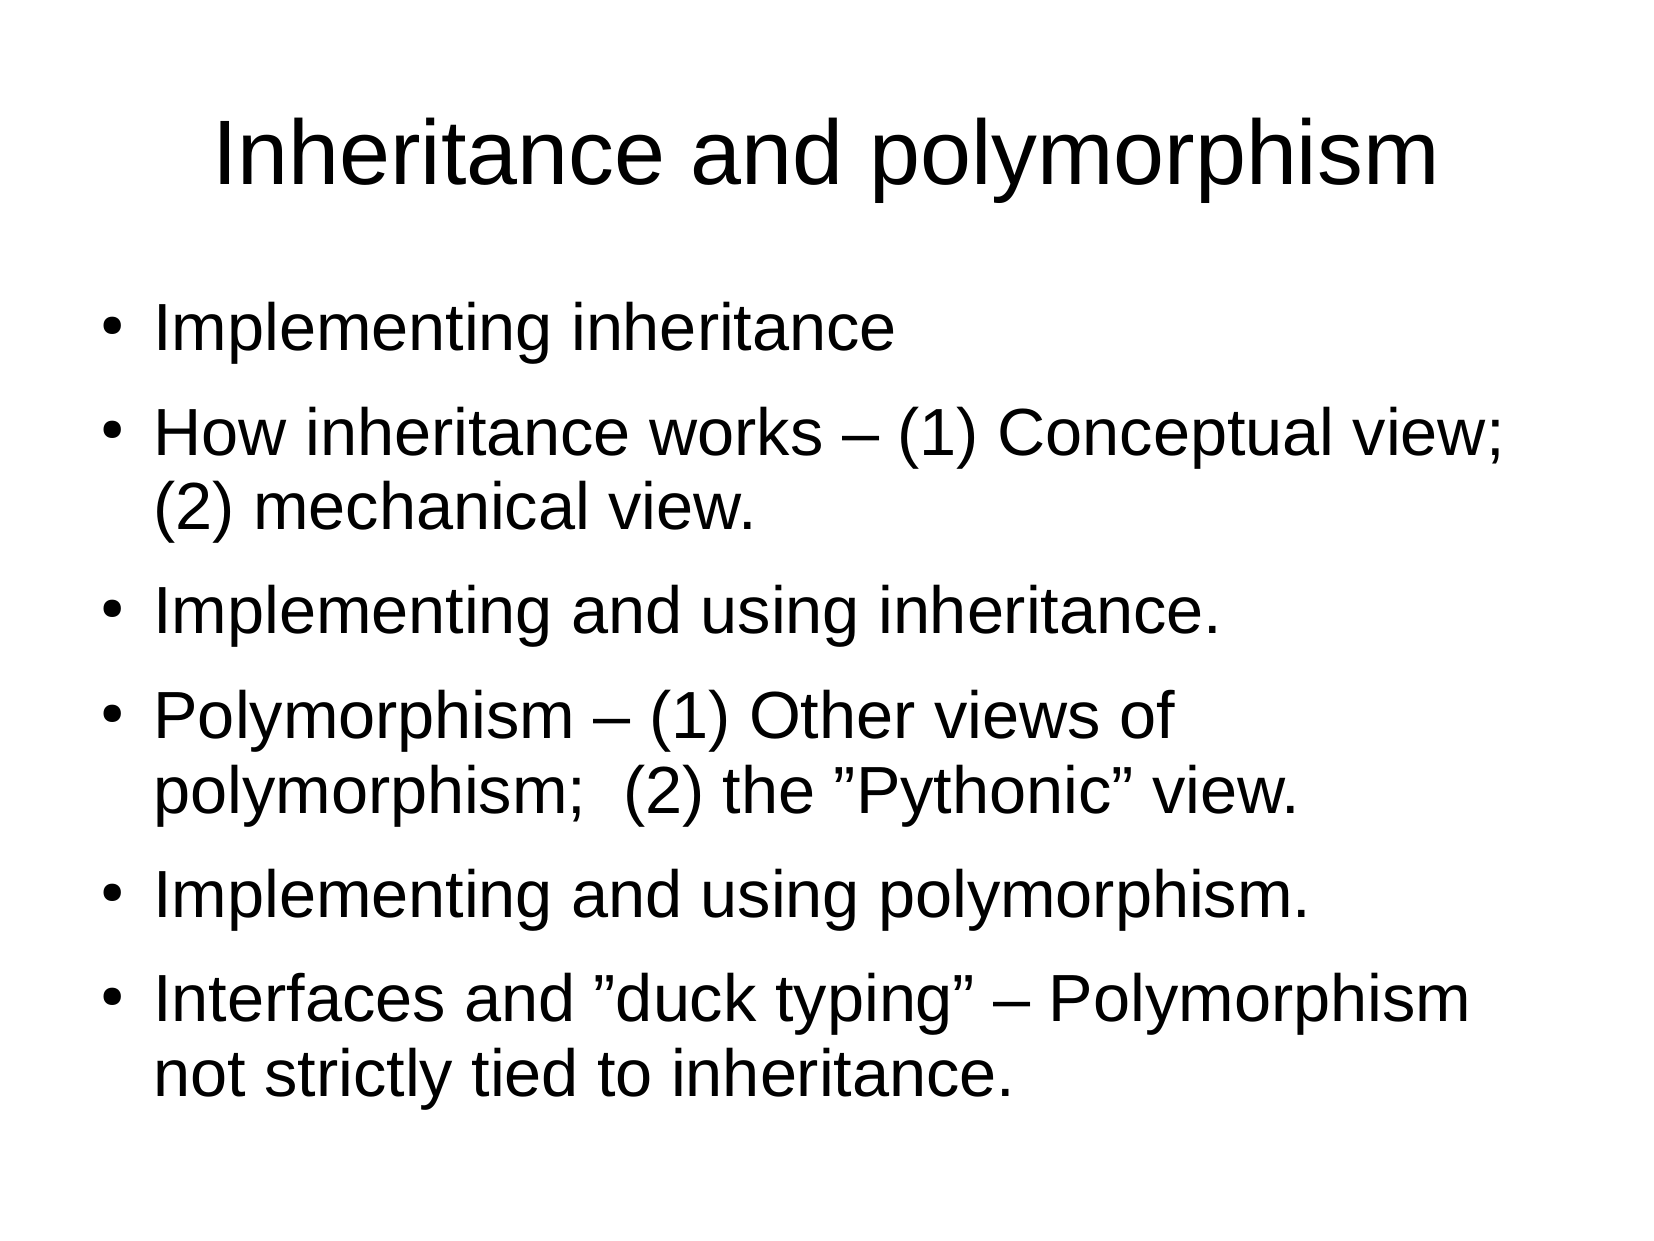

# Inheritance and polymorphism
Implementing inheritance
How inheritance works – (1) Conceptual view; (2) mechanical view.
Implementing and using inheritance.
Polymorphism – (1) Other views of polymorphism; (2) the ”Pythonic” view.
Implementing and using polymorphism.
Interfaces and ”duck typing” – Polymorphism not strictly tied to inheritance.